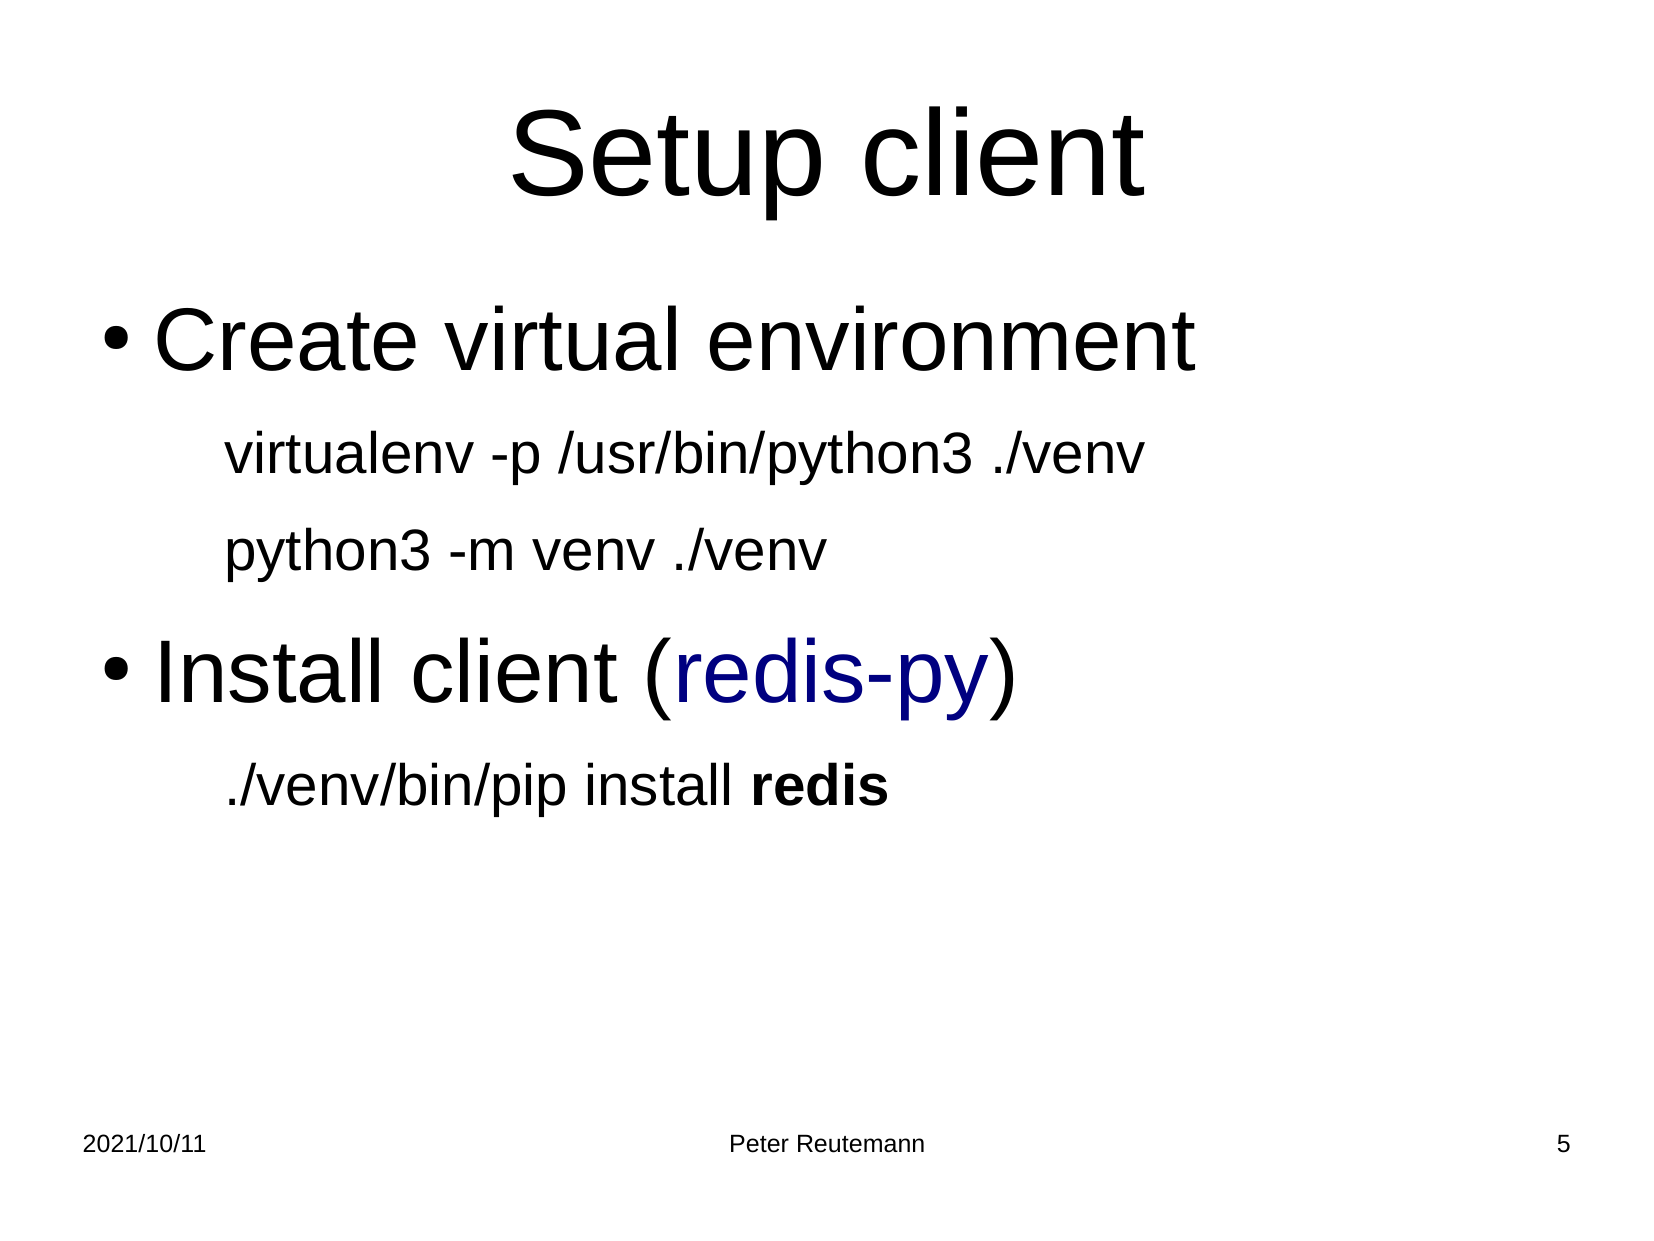

# Setup client
Create virtual environment
virtualenv -p /usr/bin/python3 ./venv
python3 -m venv ./venv
Install client (redis-py)
./venv/bin/pip install redis
2021/10/11
Peter Reutemann
5